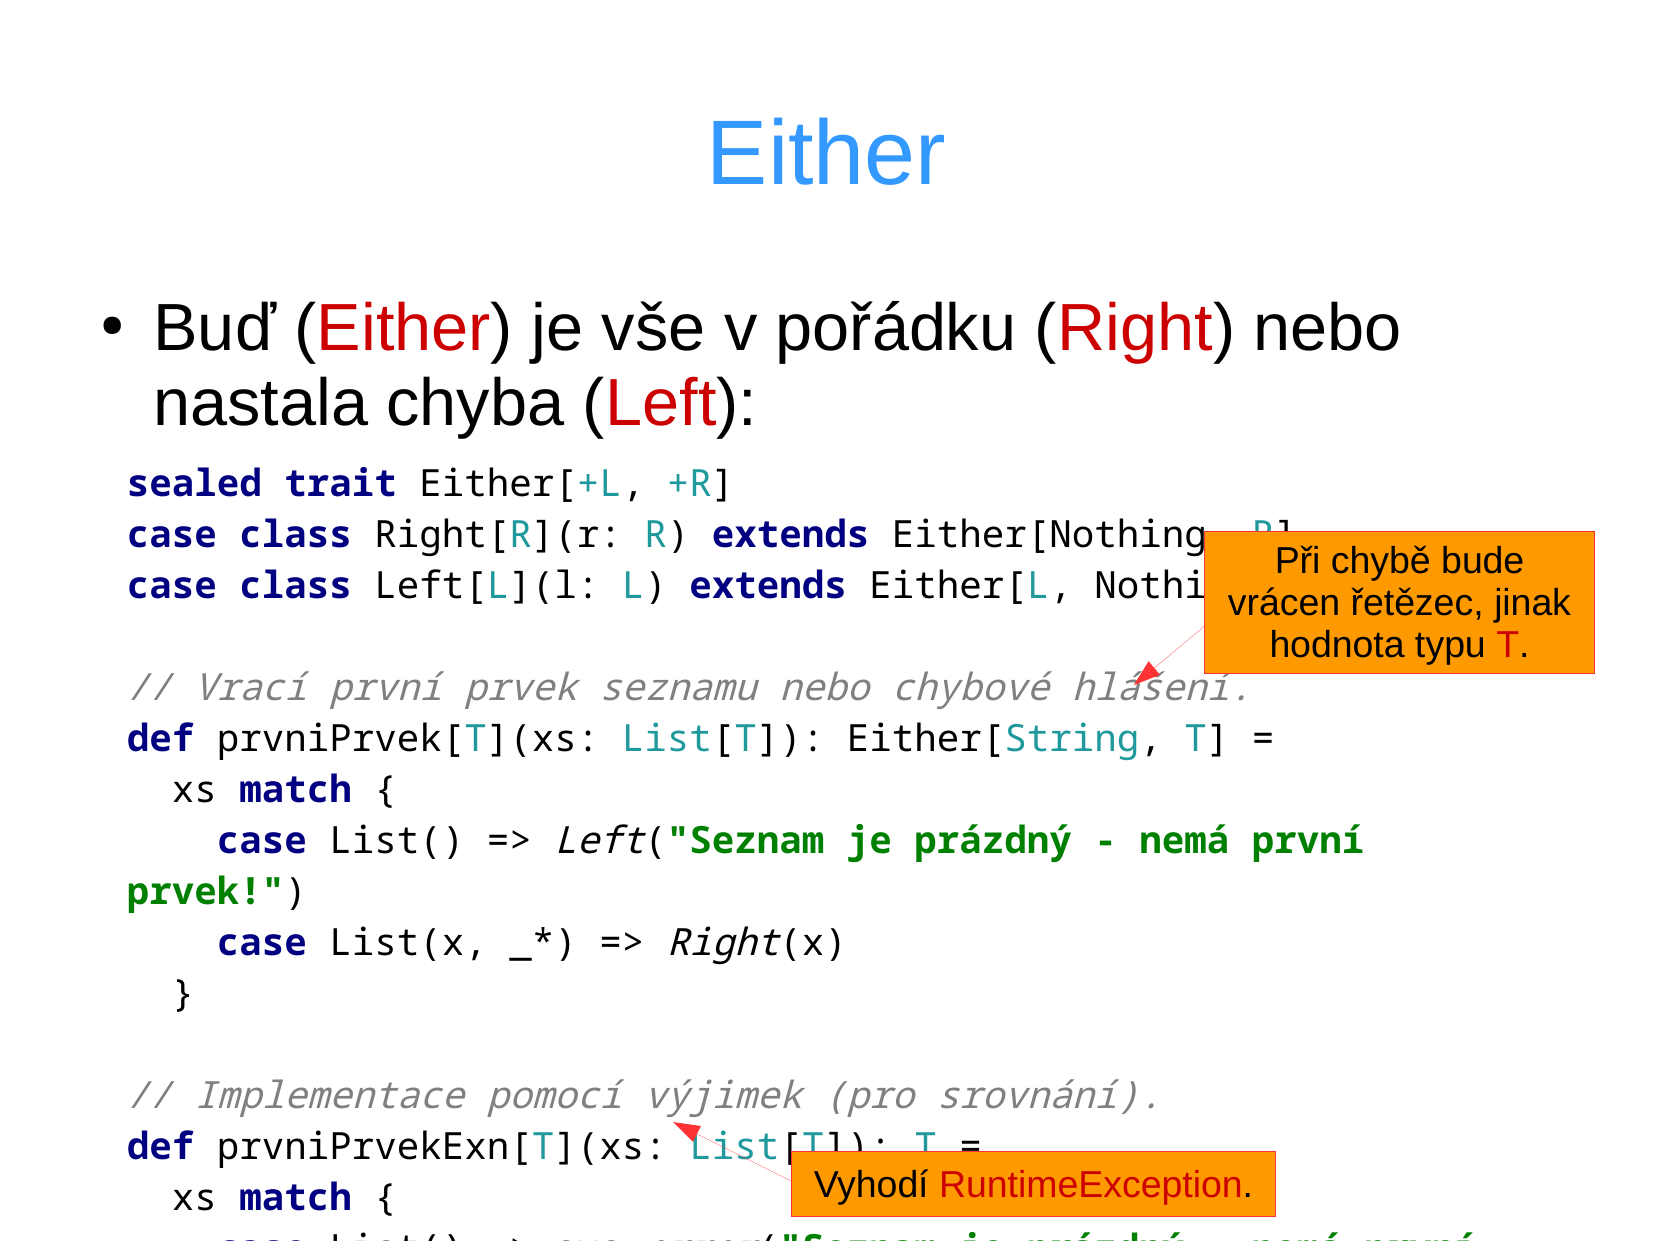

# Either
Buď (Either) je vše v pořádku (Right) nebo nastala chyba (Left):
sealed trait Either[+L, +R]
case class Right[R](r: R) extends Either[Nothing, R]
case class Left[L](l: L) extends Either[L, Nothing]
// Vrací první prvek seznamu nebo chybové hlášení.
def prvniPrvek[T](xs: List[T]): Either[String, T] =
 xs match {
 case List() => Left("Seznam je prázdný - nemá první prvek!")
 case List(x, _*) => Right(x)
 }
// Implementace pomocí výjimek (pro srovnání).
def prvniPrvekExn[T](xs: List[T]): T =
 xs match {
 case List() => sys.error("Seznam je prázdný - nemá první prvek!")
 case List(x, _*) => x
 }
Při chybě bude
vrácen řetězec, jinak
hodnota typu T.
Vyhodí RuntimeException.